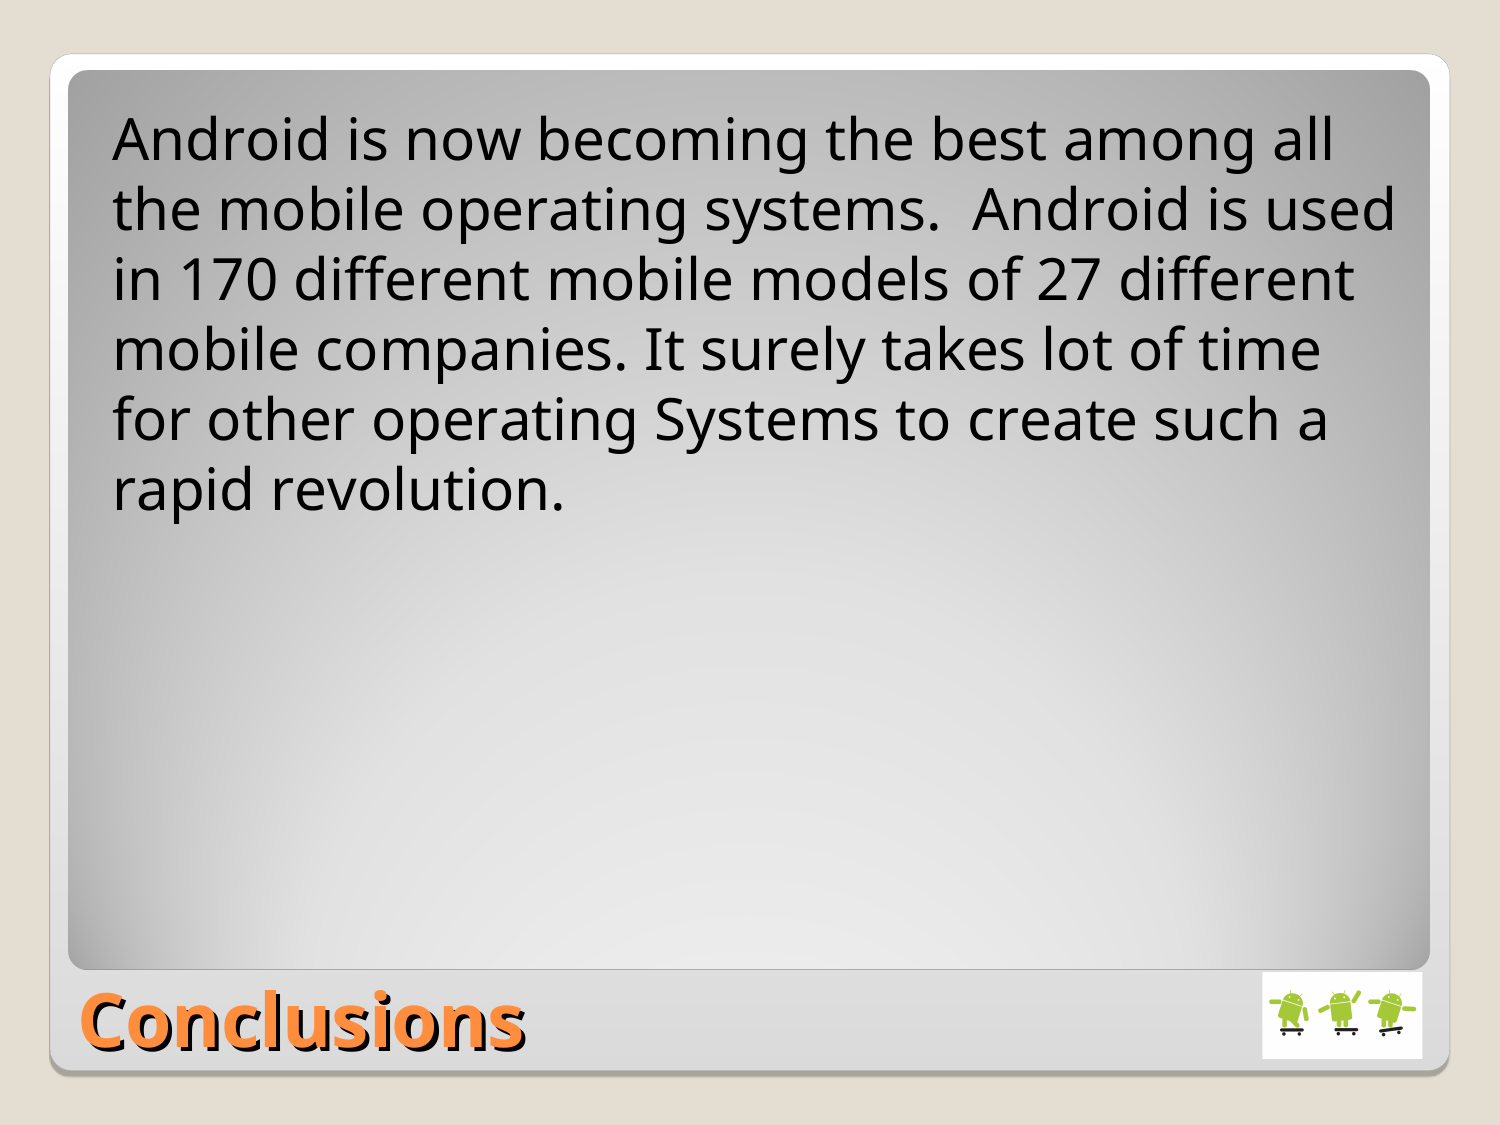

Android is now becoming the best among all the mobile operating systems. Android is used in 170 different mobile models of 27 different mobile companies. It surely takes lot of time for other operating Systems to create such a rapid revolution.
Conclusions